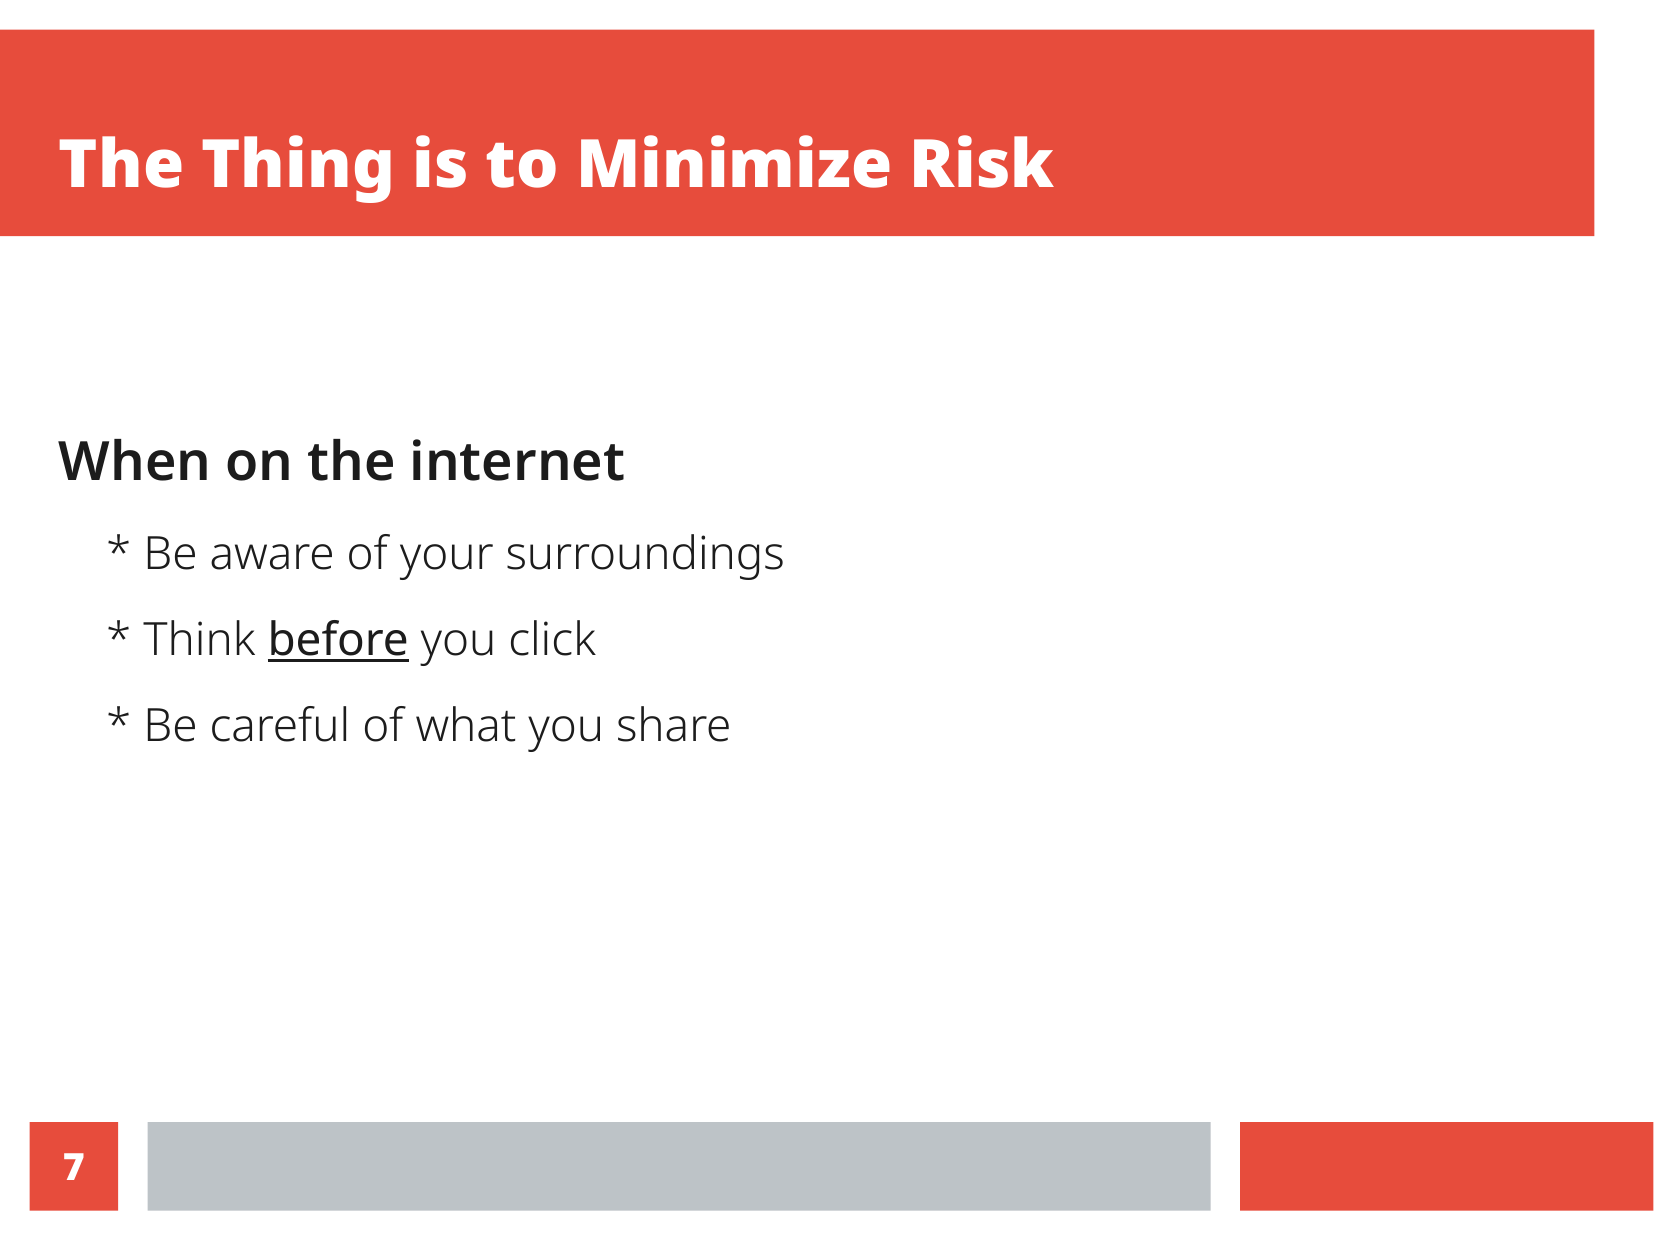

# The Thing is to Minimize Risk
When on the internet
* Be aware of your surroundings
* Think before you click
* Be careful of what you share
7